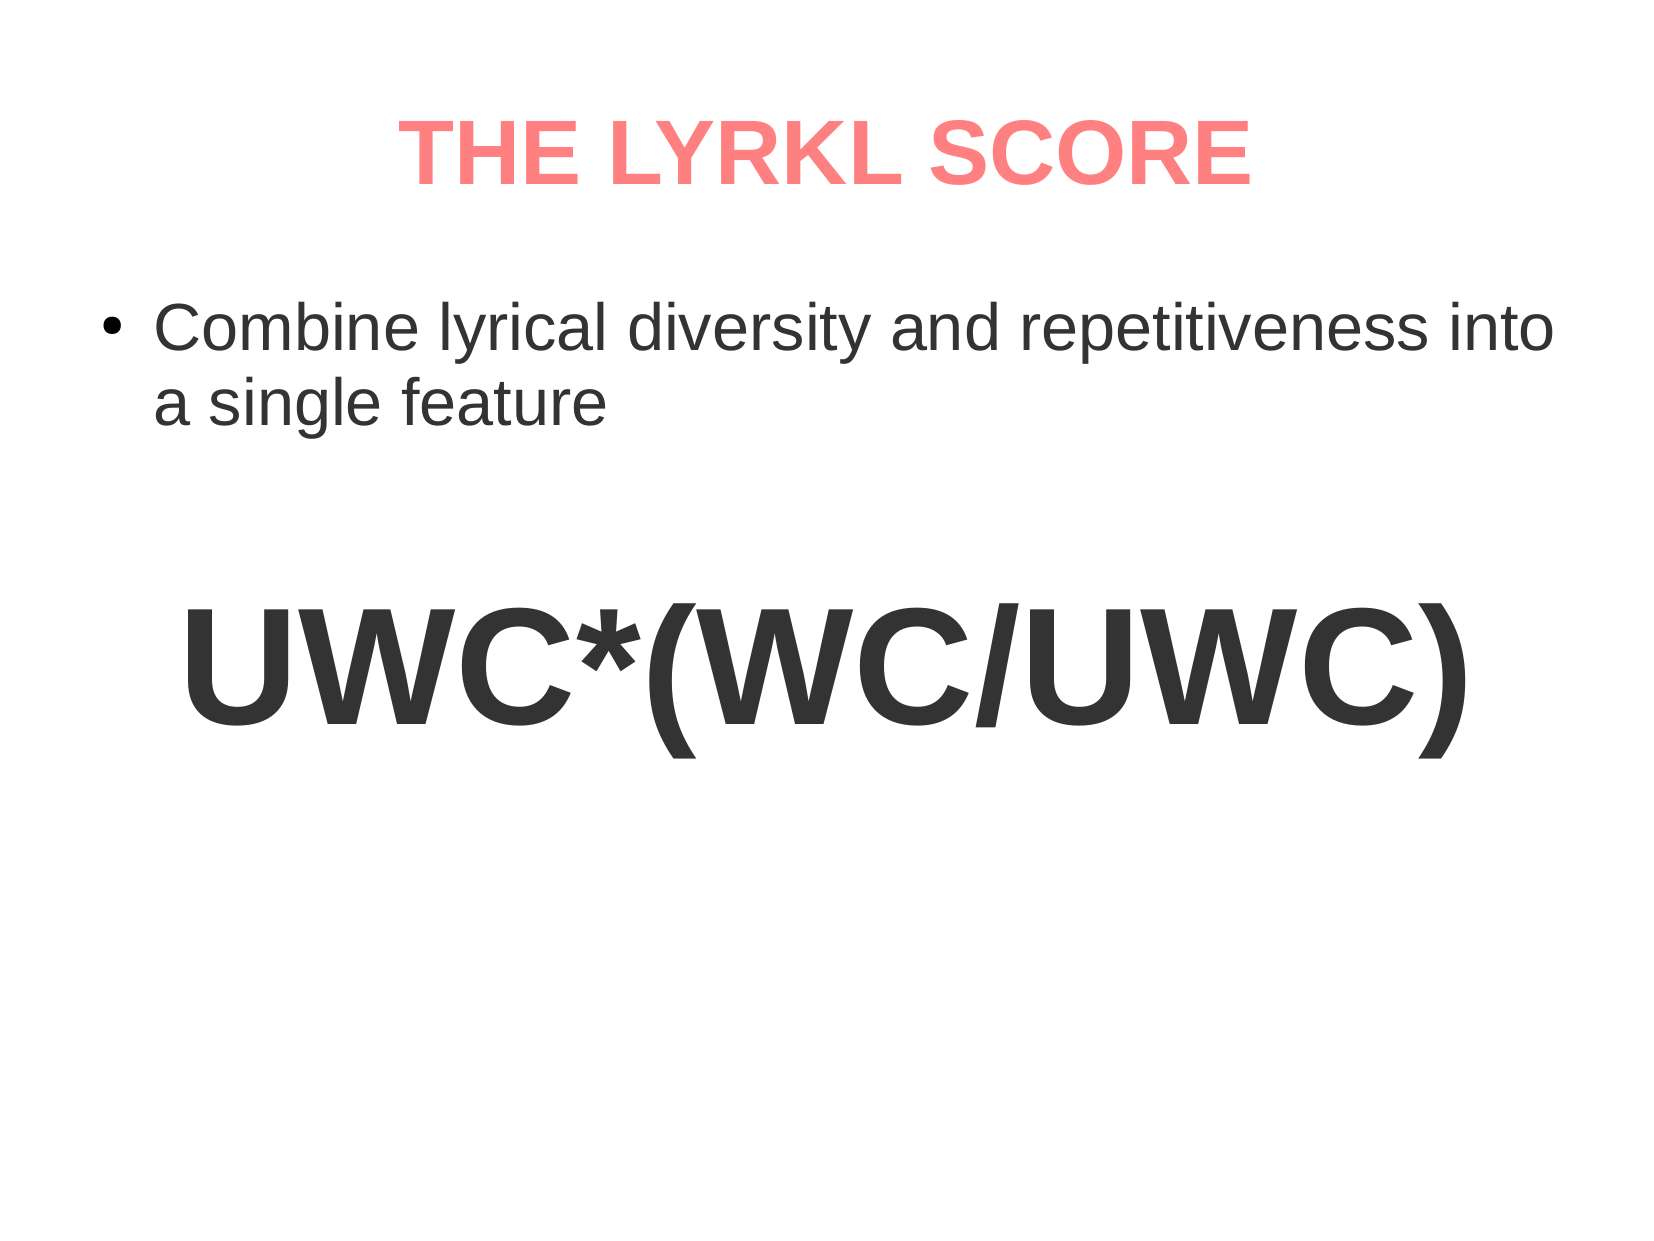

# THE LYRKL SCORE
Combine lyrical diversity and repetitiveness into a single feature
UWC*(WC/UWC)